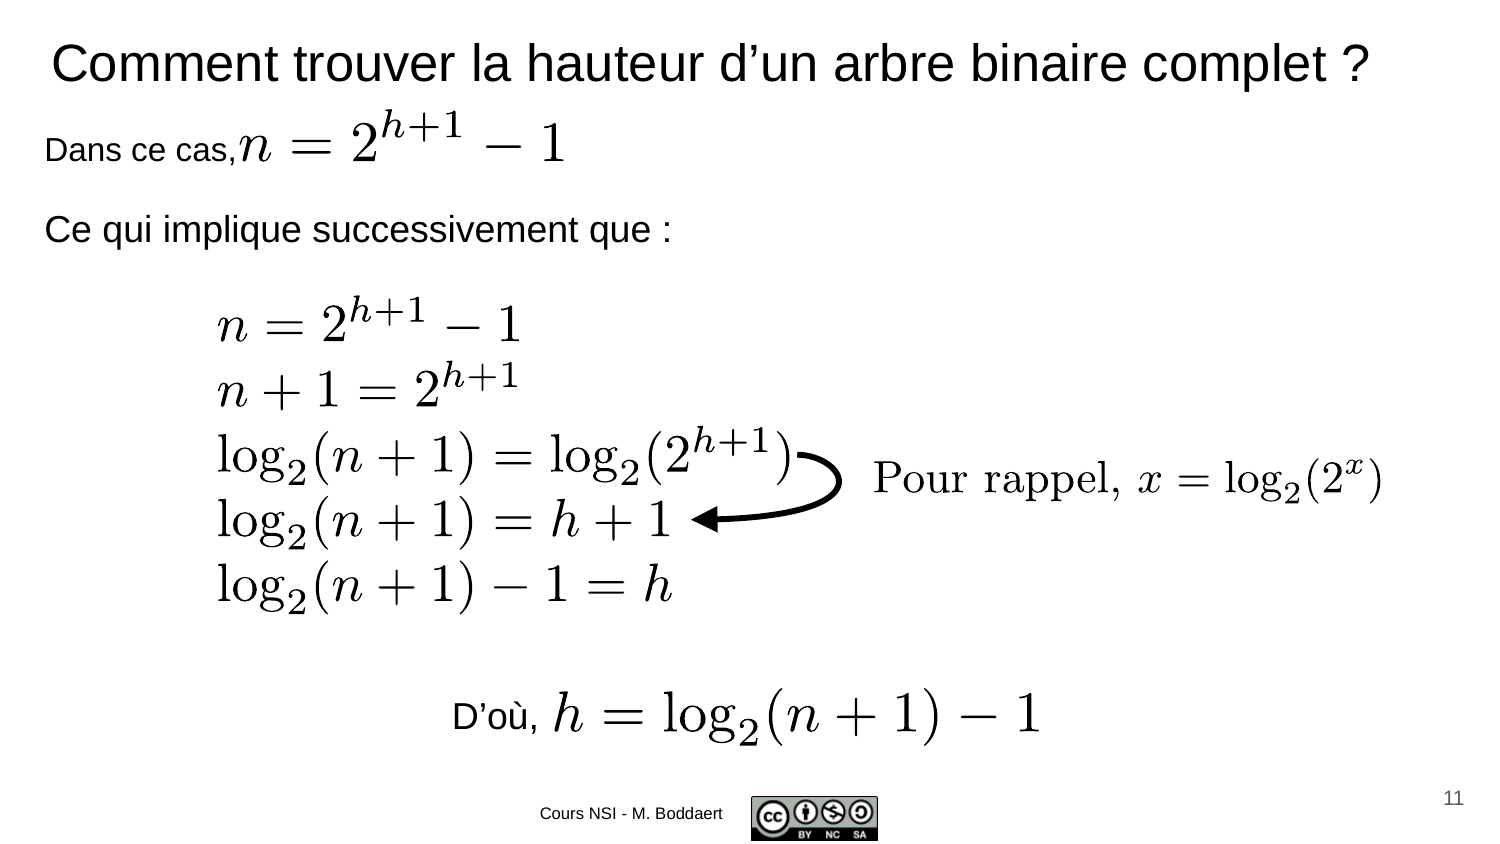

# Comment trouver la hauteur d’un arbre binaire complet ?
Dans ce cas,
Ce qui implique successivement que :
D’où,